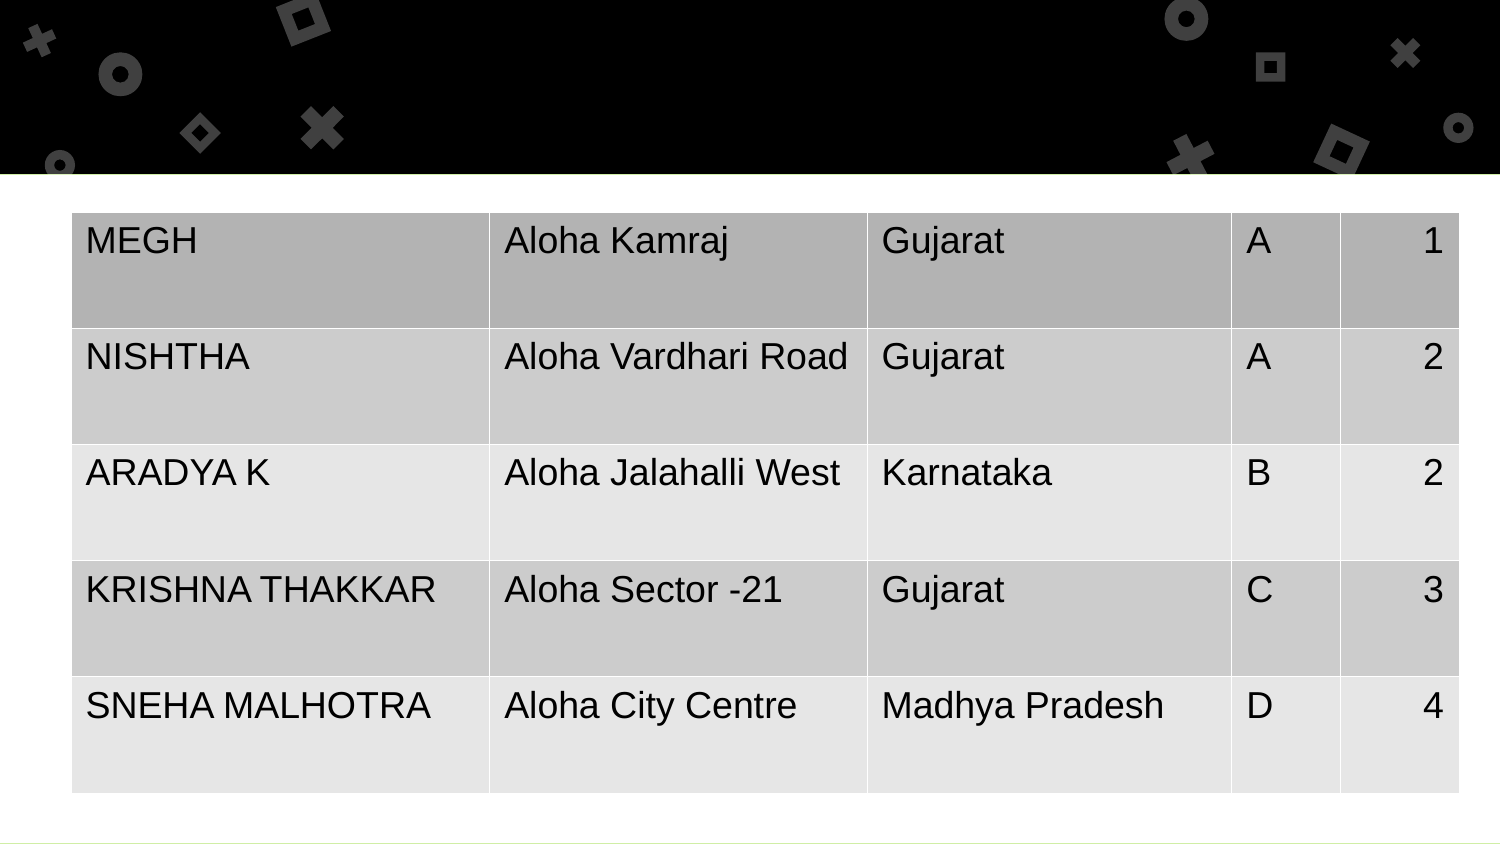

| MEGH | Aloha Kamraj | Gujarat | A | 1 |
| --- | --- | --- | --- | --- |
| NISHTHA | Aloha Vardhari Road | Gujarat | A | 2 |
| ARADYA K | Aloha Jalahalli West | Karnataka | B | 2 |
| KRISHNA THAKKAR | Aloha Sector -21 | Gujarat | C | 3 |
| SNEHA MALHOTRA | Aloha City Centre | Madhya Pradesh | D | 4 |